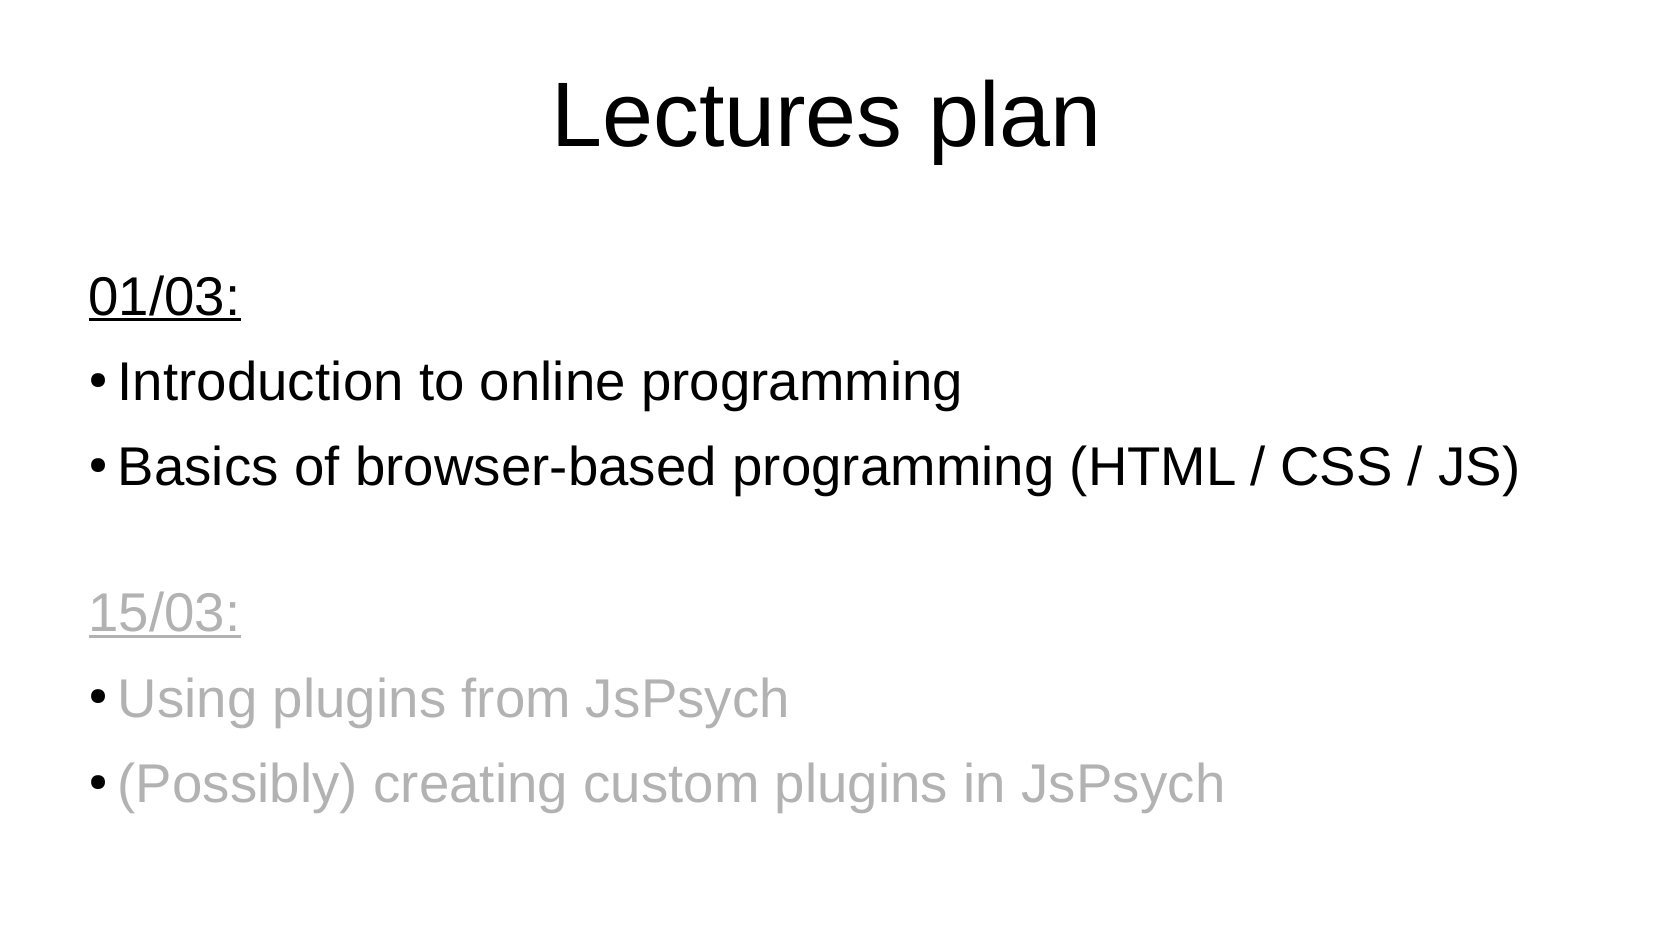

# Lectures plan
01/03:
Introduction to online programming
Basics of browser-based programming (HTML / CSS / JS)
15/03:
Using plugins from JsPsych
(Possibly) creating custom plugins in JsPsych